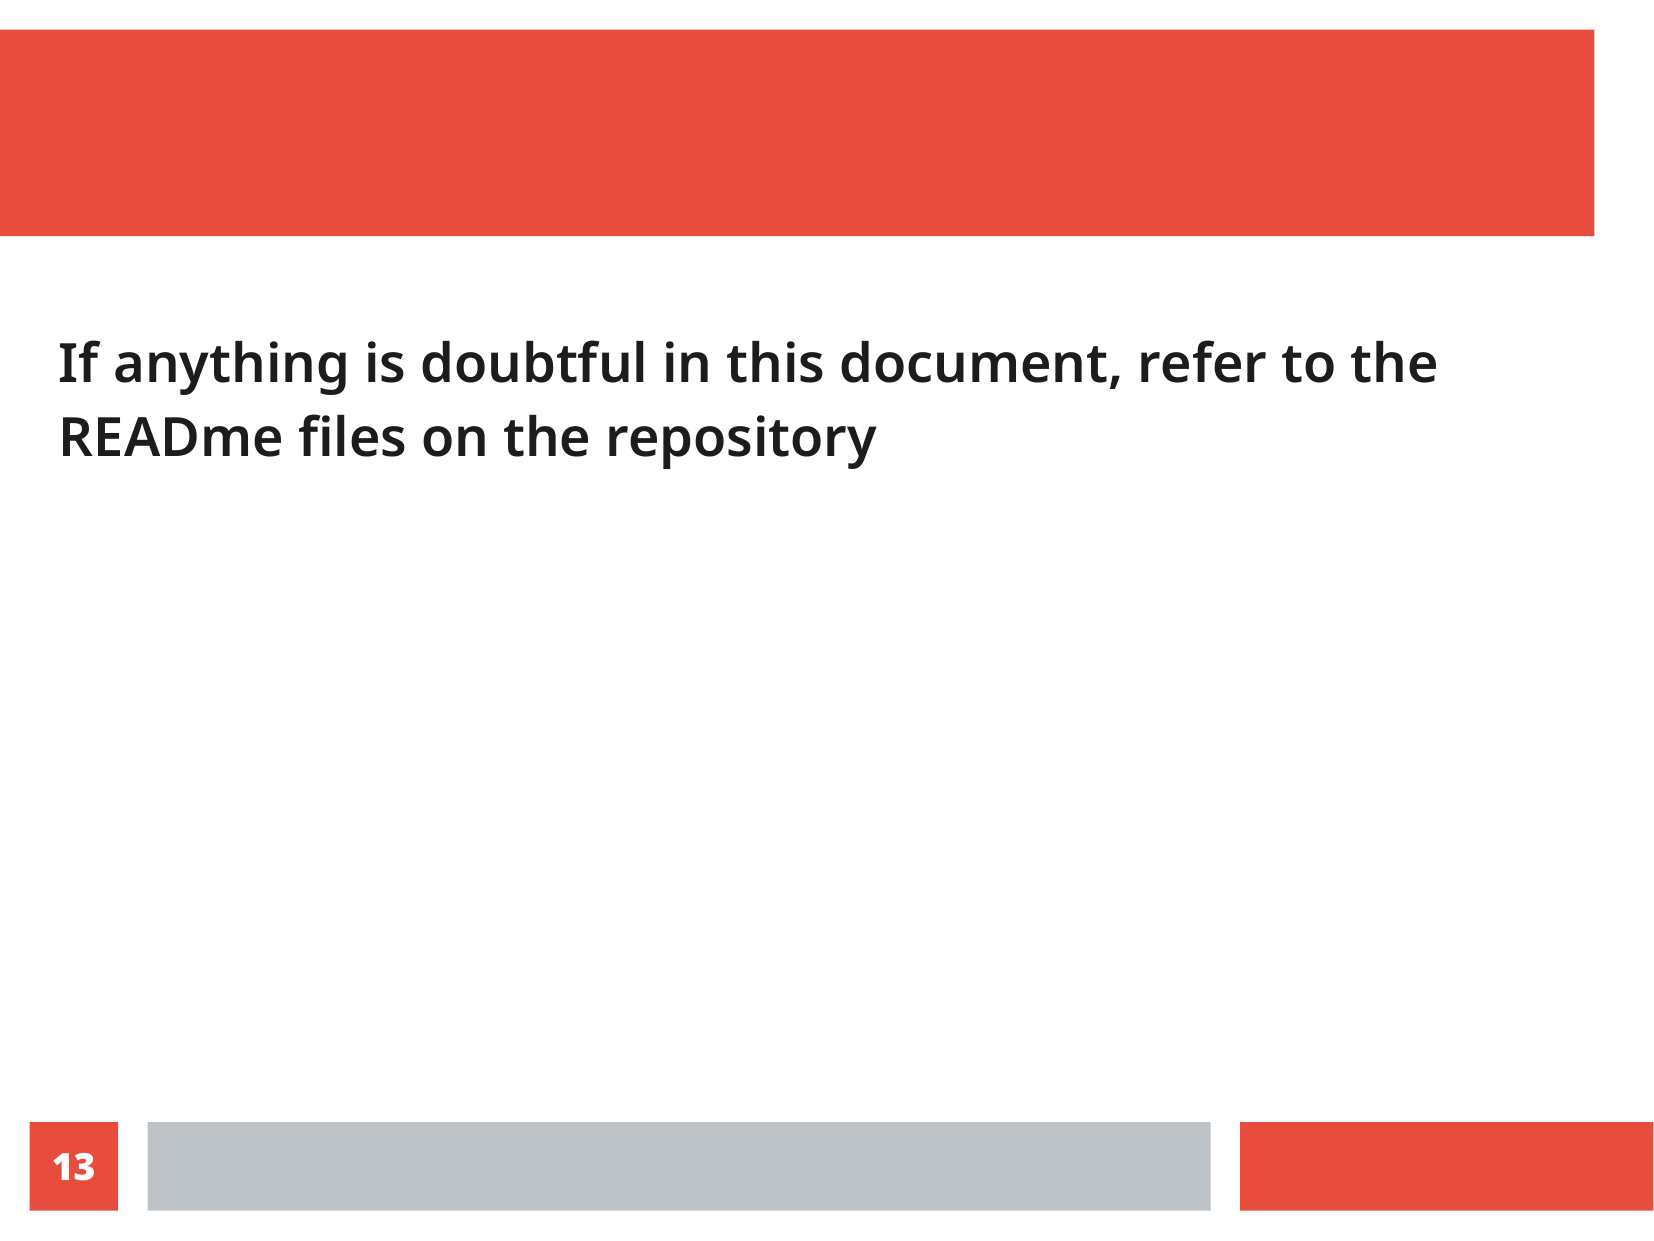

#
If anything is doubtful in this document, refer to the READme files on the repository
13